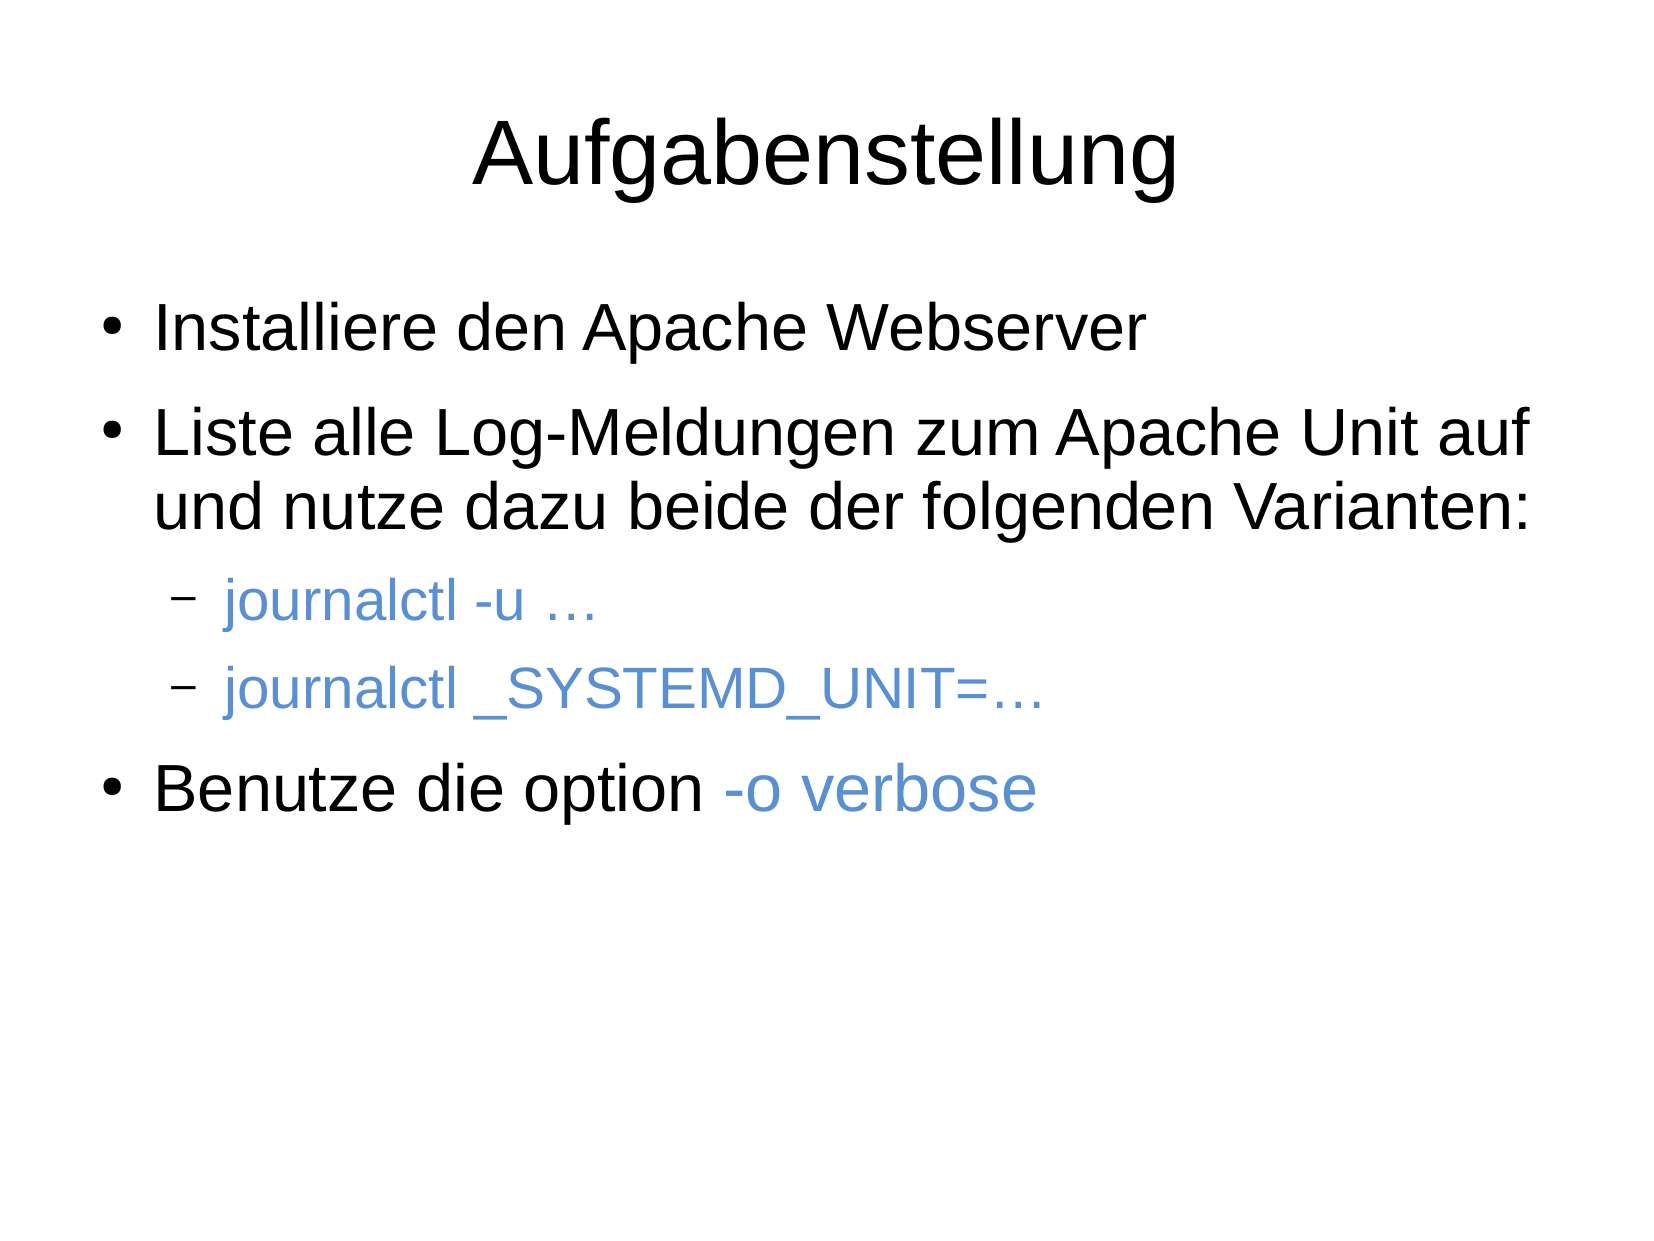

# Aufgabenstellung
Installiere den Apache Webserver
Liste alle Log-Meldungen zum Apache Unit auf und nutze dazu beide der folgenden Varianten:
journalctl -u …
journalctl _SYSTEMD_UNIT=…
Benutze die option -o verbose